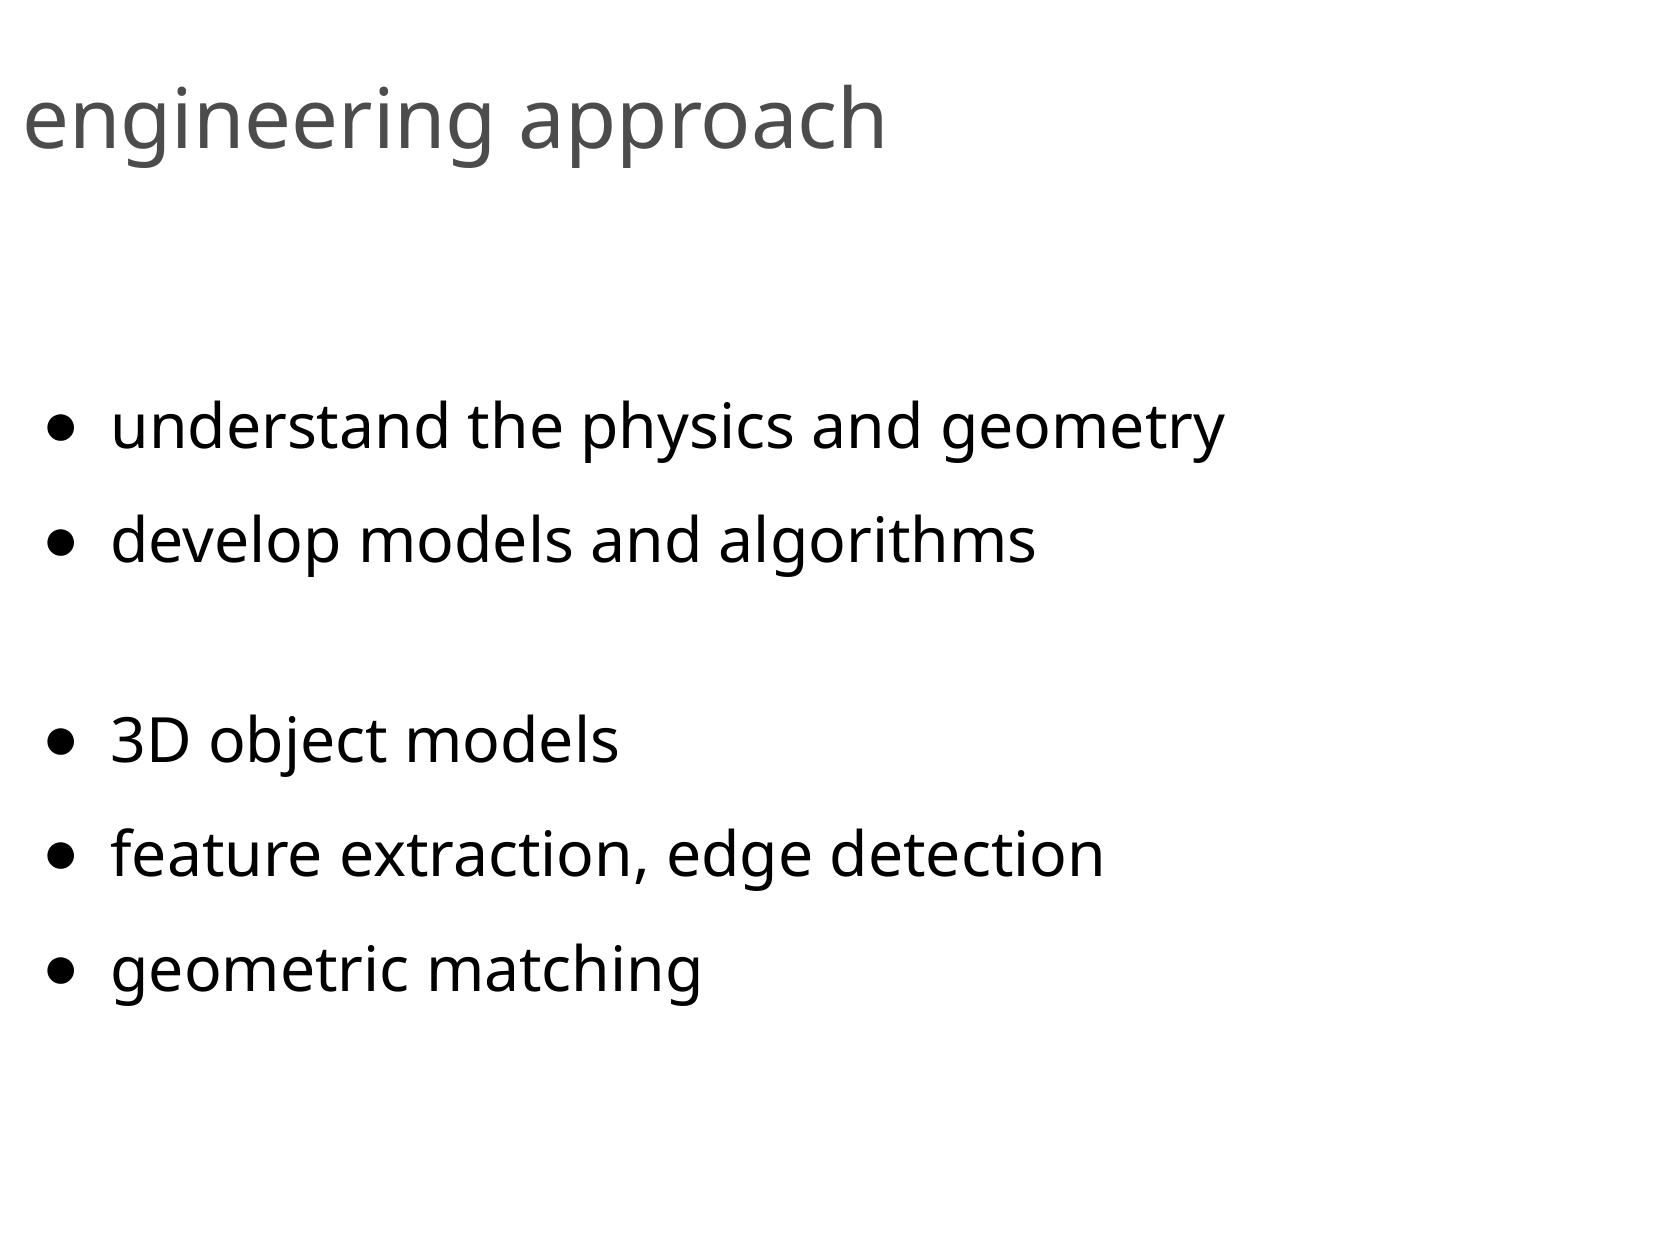

# engineering approach
understand the physics and geometry
develop models and algorithms
3D object models
feature extraction, edge detection
geometric matching